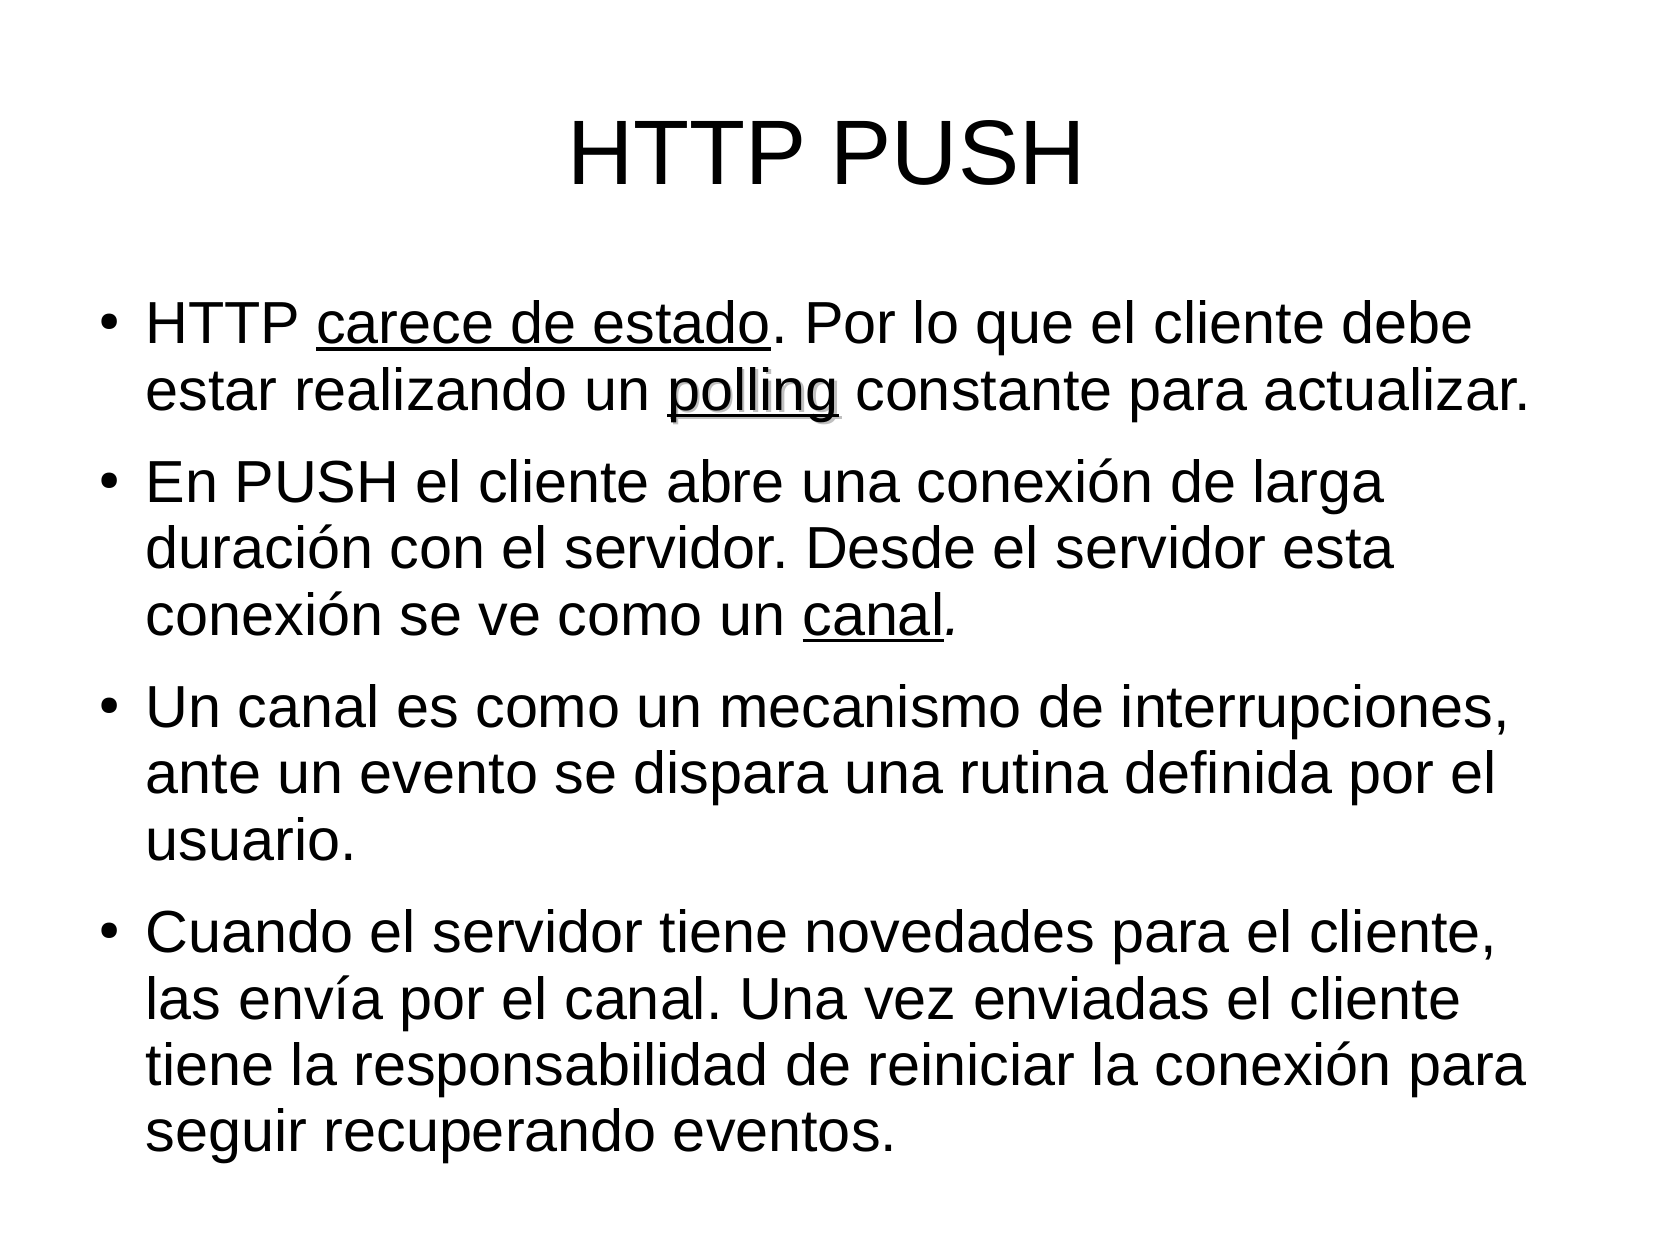

# HTTP PUSH
HTTP carece de estado. Por lo que el cliente debe estar realizando un polling constante para actualizar.
En PUSH el cliente abre una conexión de larga duración con el servidor. Desde el servidor esta conexión se ve como un canal.
Un canal es como un mecanismo de interrupciones, ante un evento se dispara una rutina definida por el usuario.
Cuando el servidor tiene novedades para el cliente, las envía por el canal. Una vez enviadas el cliente tiene la responsabilidad de reiniciar la conexión para seguir recuperando eventos.